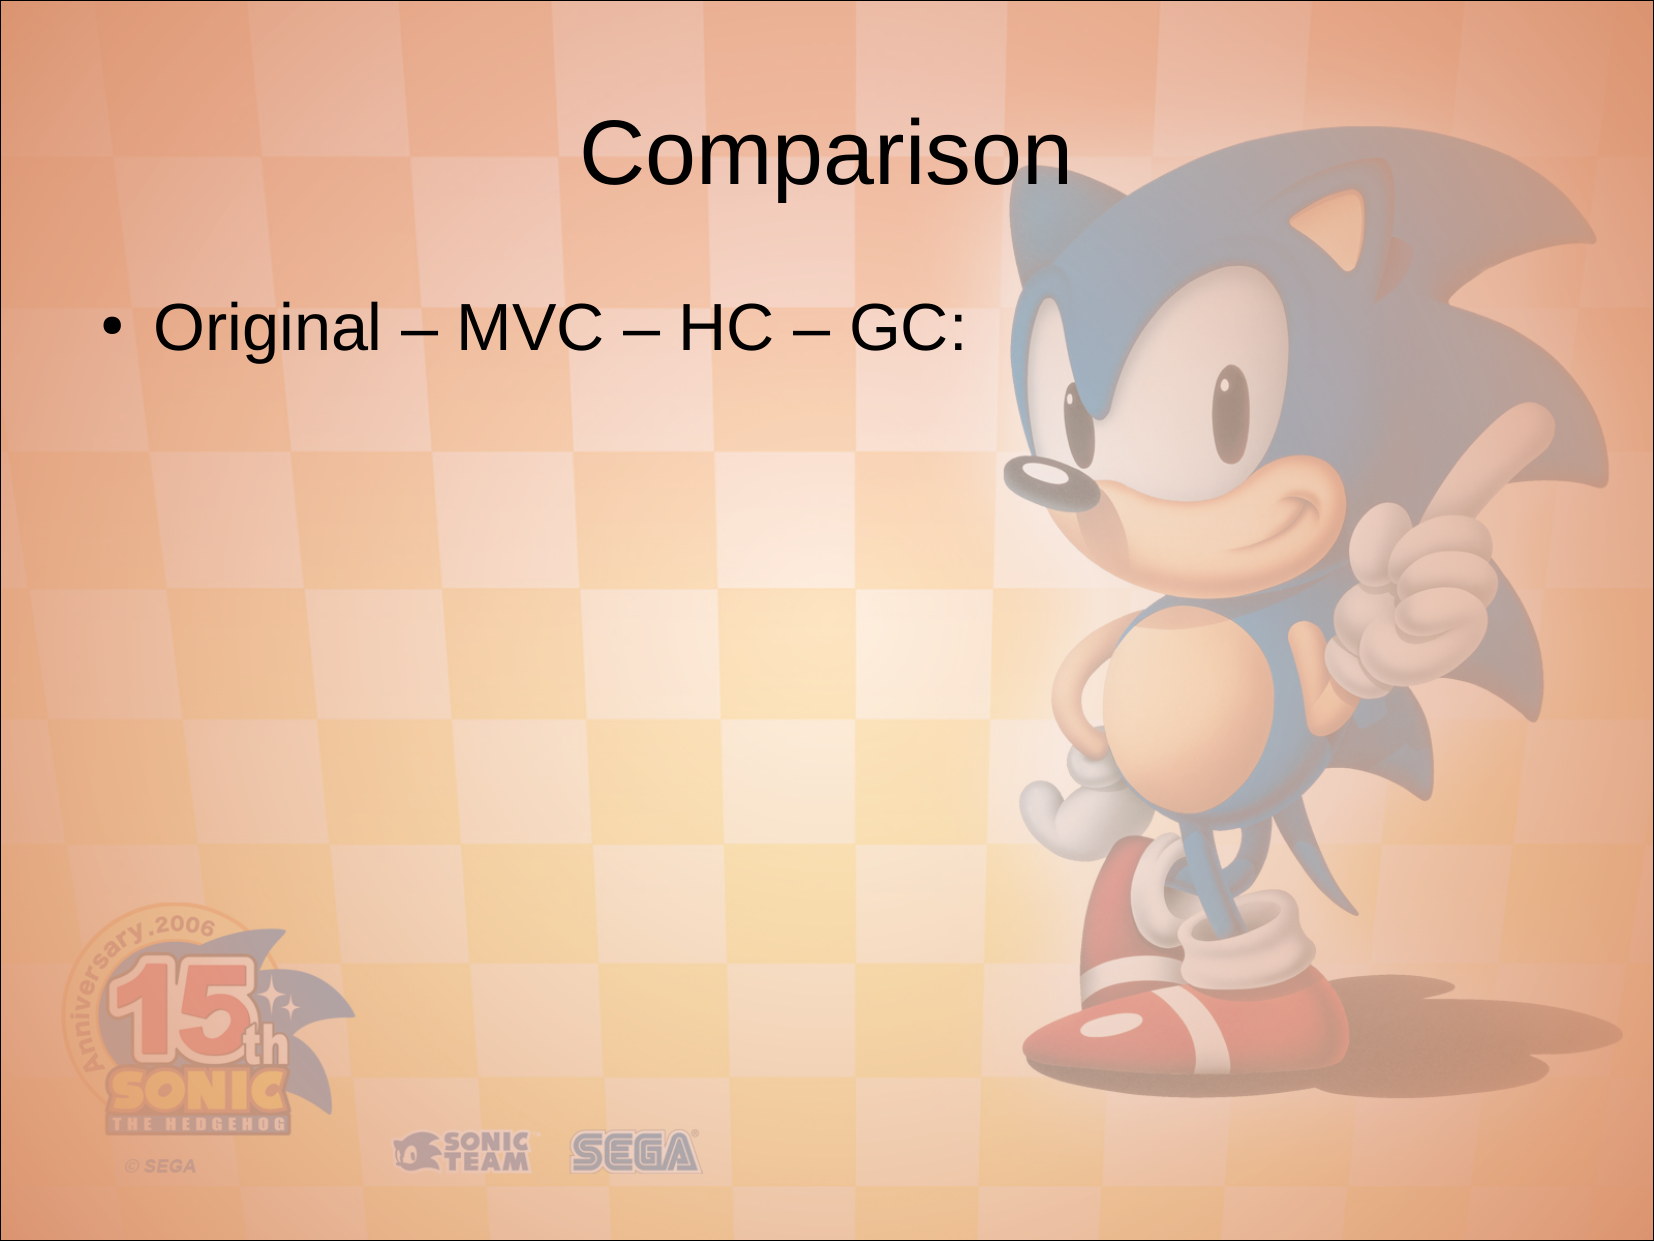

# Comparison
Original – MVC – HC – GC: